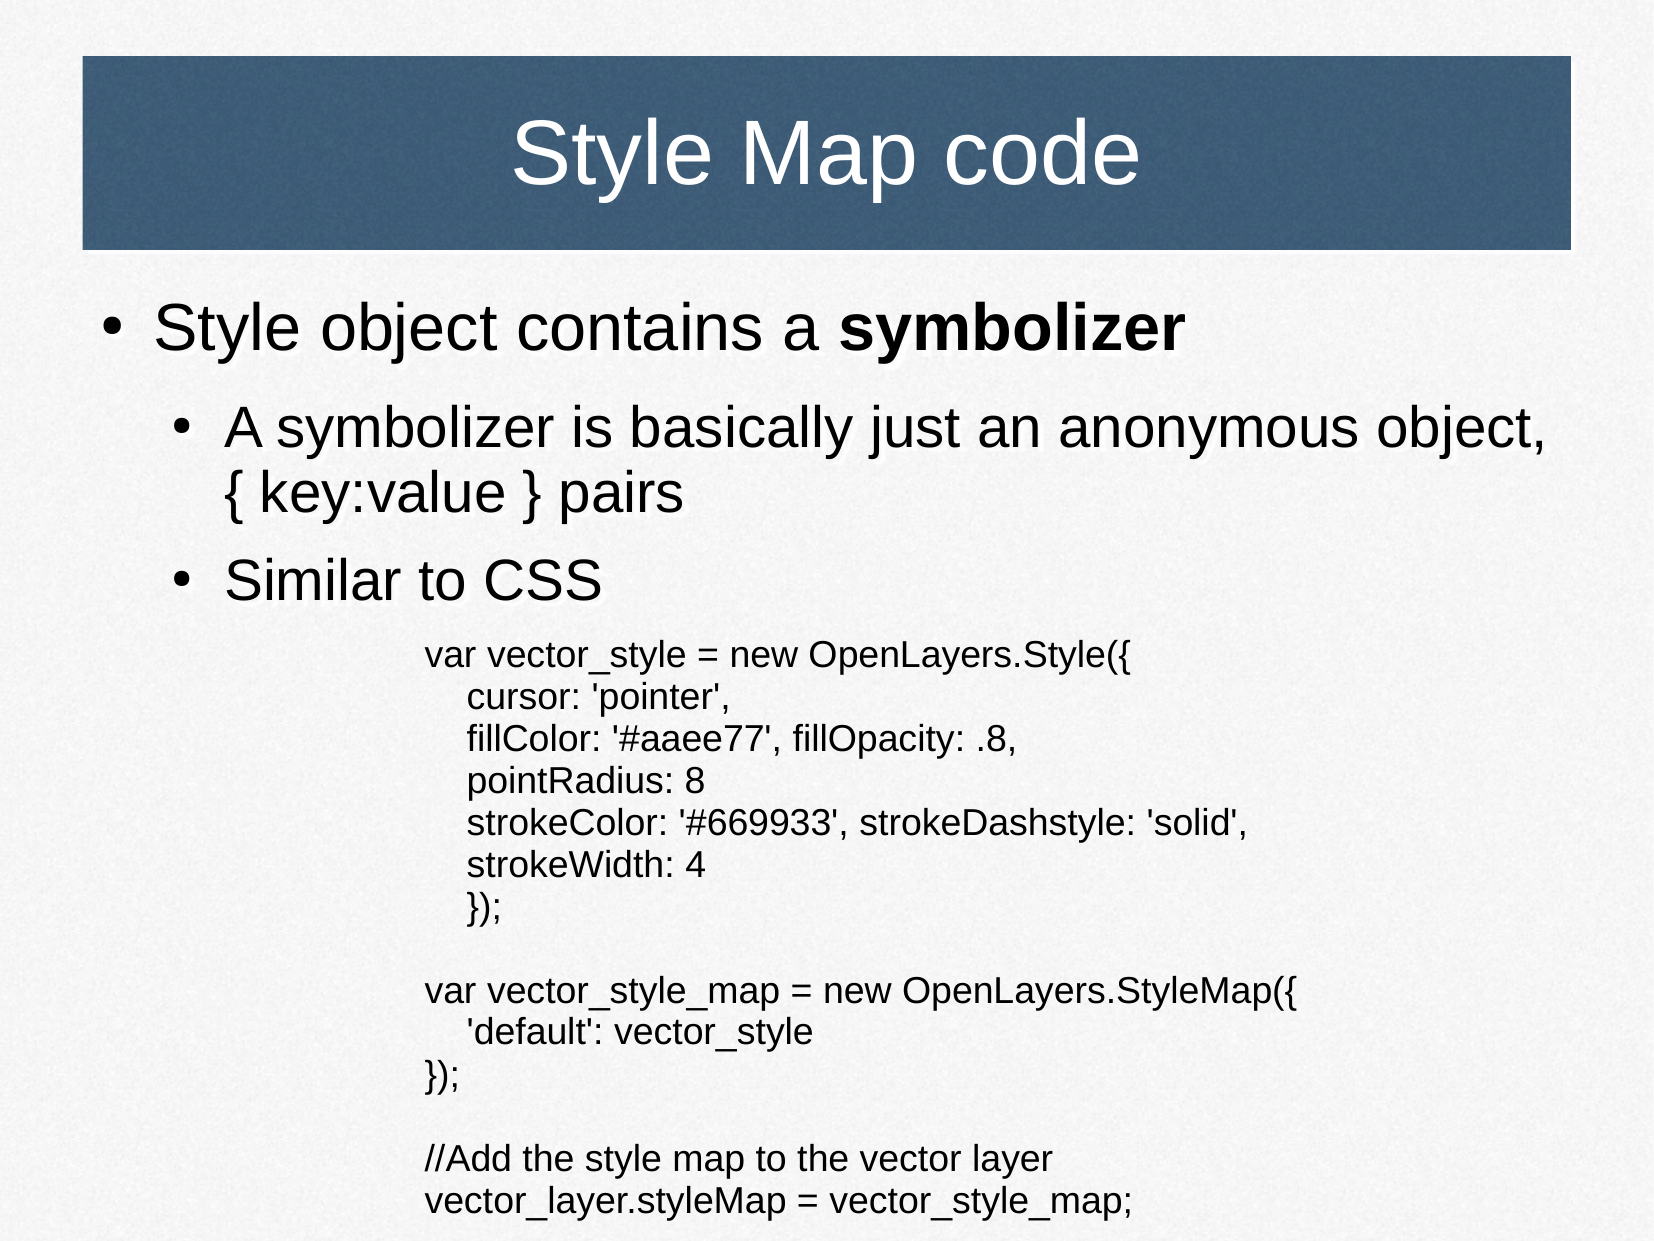

# Style Map code
Style object contains a symbolizer
A symbolizer is basically just an anonymous object, { key:value } pairs
Similar to CSS
 var vector_style = new OpenLayers.Style({
 cursor: 'pointer',
 fillColor: '#aaee77', fillOpacity: .8,
 pointRadius: 8
 strokeColor: '#669933', strokeDashstyle: 'solid',
 strokeWidth: 4
 });
 var vector_style_map = new OpenLayers.StyleMap({
 'default': vector_style
 });
 //Add the style map to the vector layer
 vector_layer.styleMap = vector_style_map;